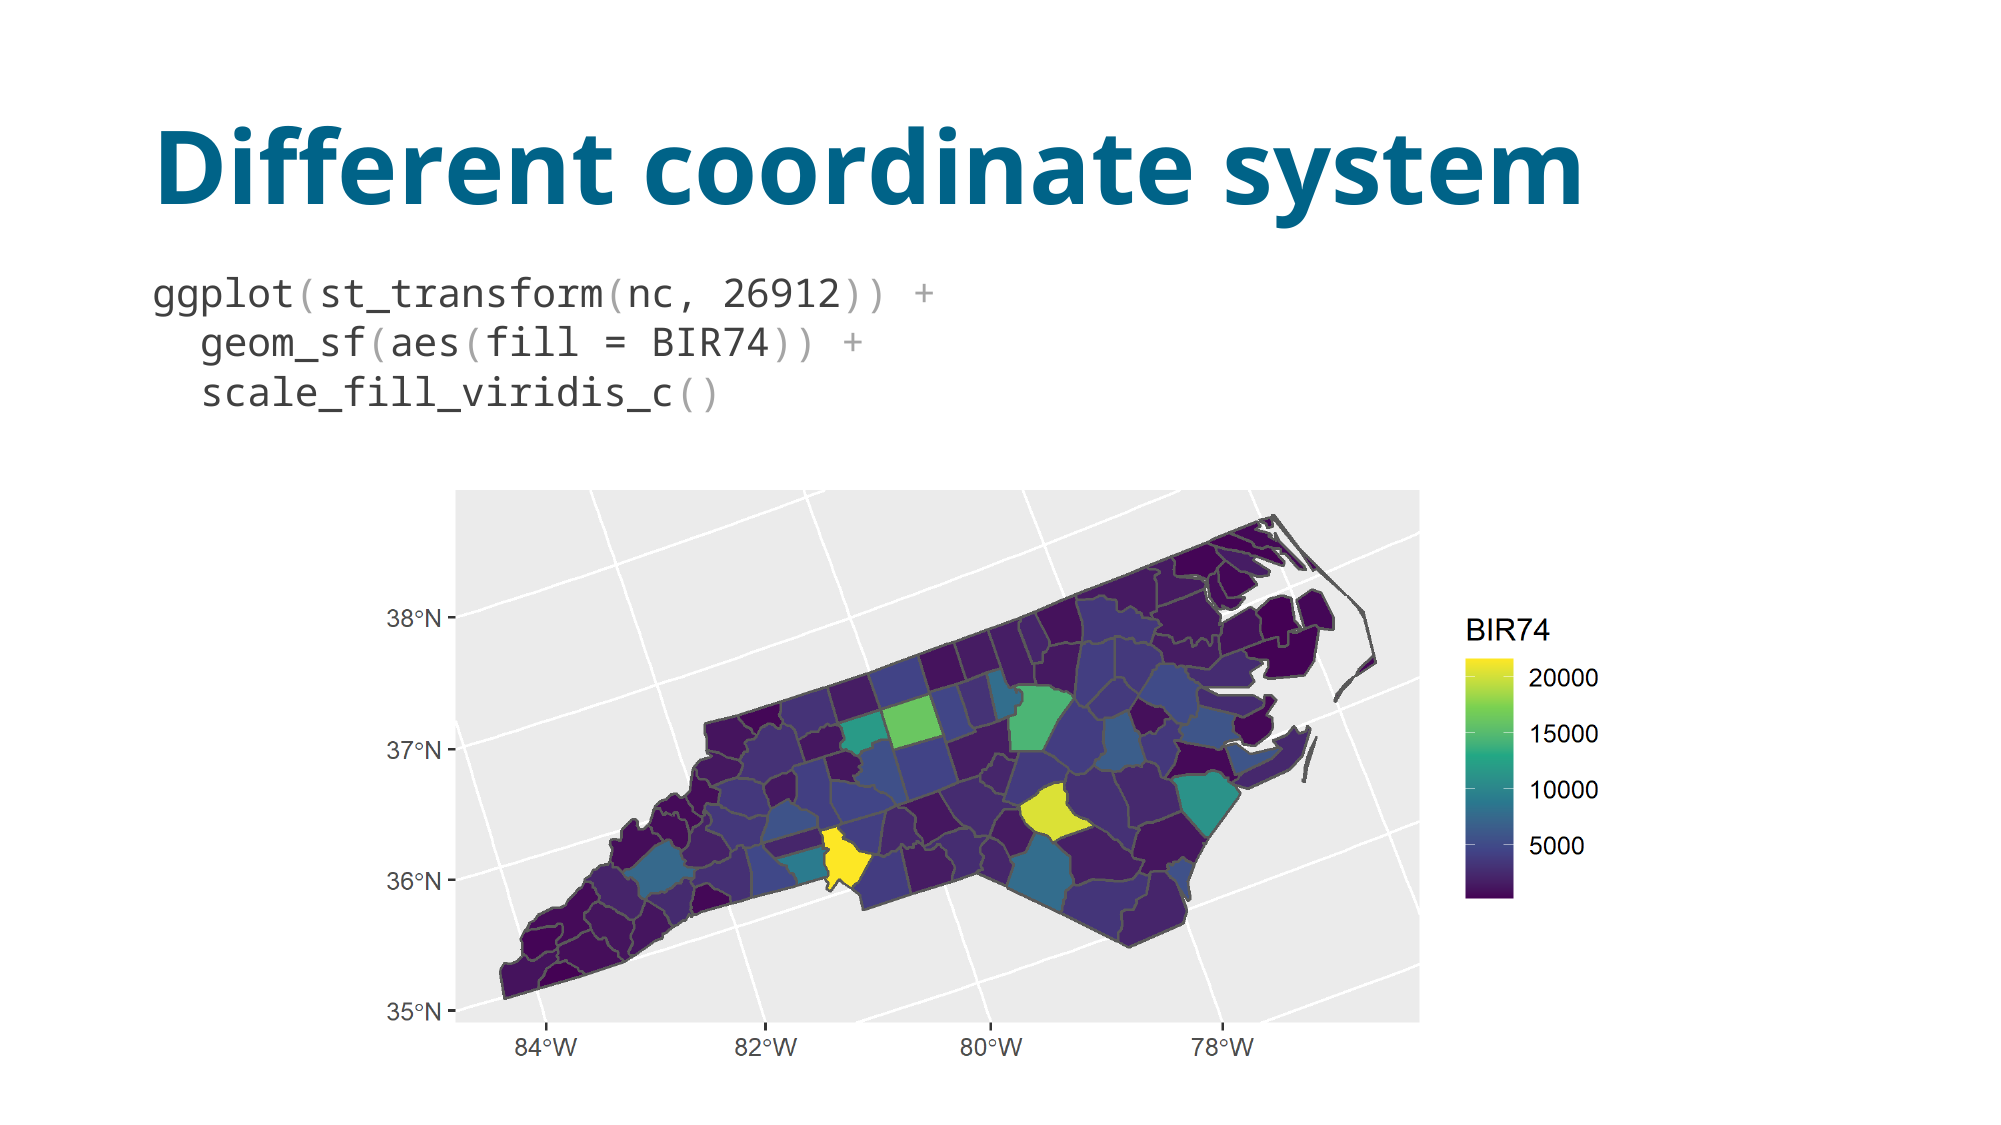

# Different coordinate system
ggplot(st_transform(nc, 26912)) +
 geom_sf(aes(fill = BIR74)) +
 scale_fill_viridis_c()